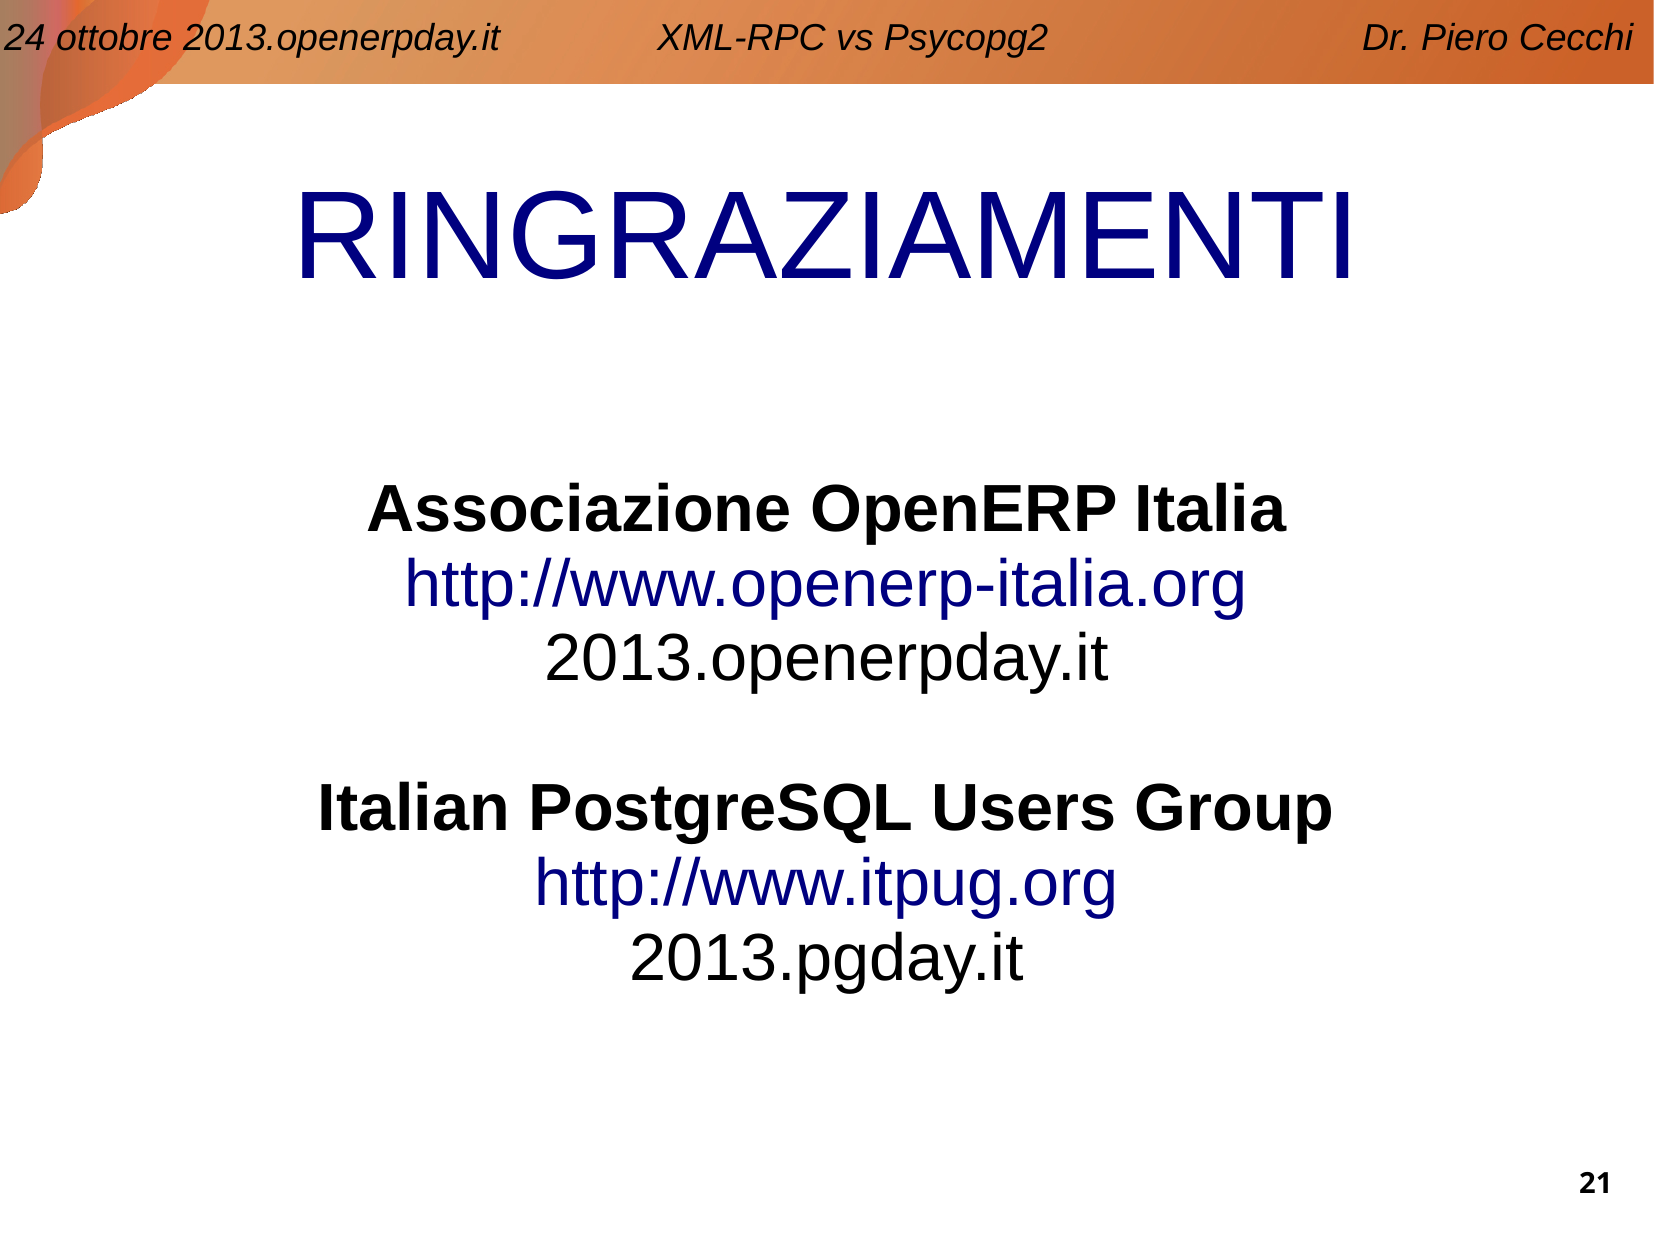

# RINGRAZIAMENTI
Associazione OpenERP Italia
http://www.openerp-italia.org
2013.openerpday.it
Italian PostgreSQL Users Group
http://www.itpug.org
2013.pgday.it